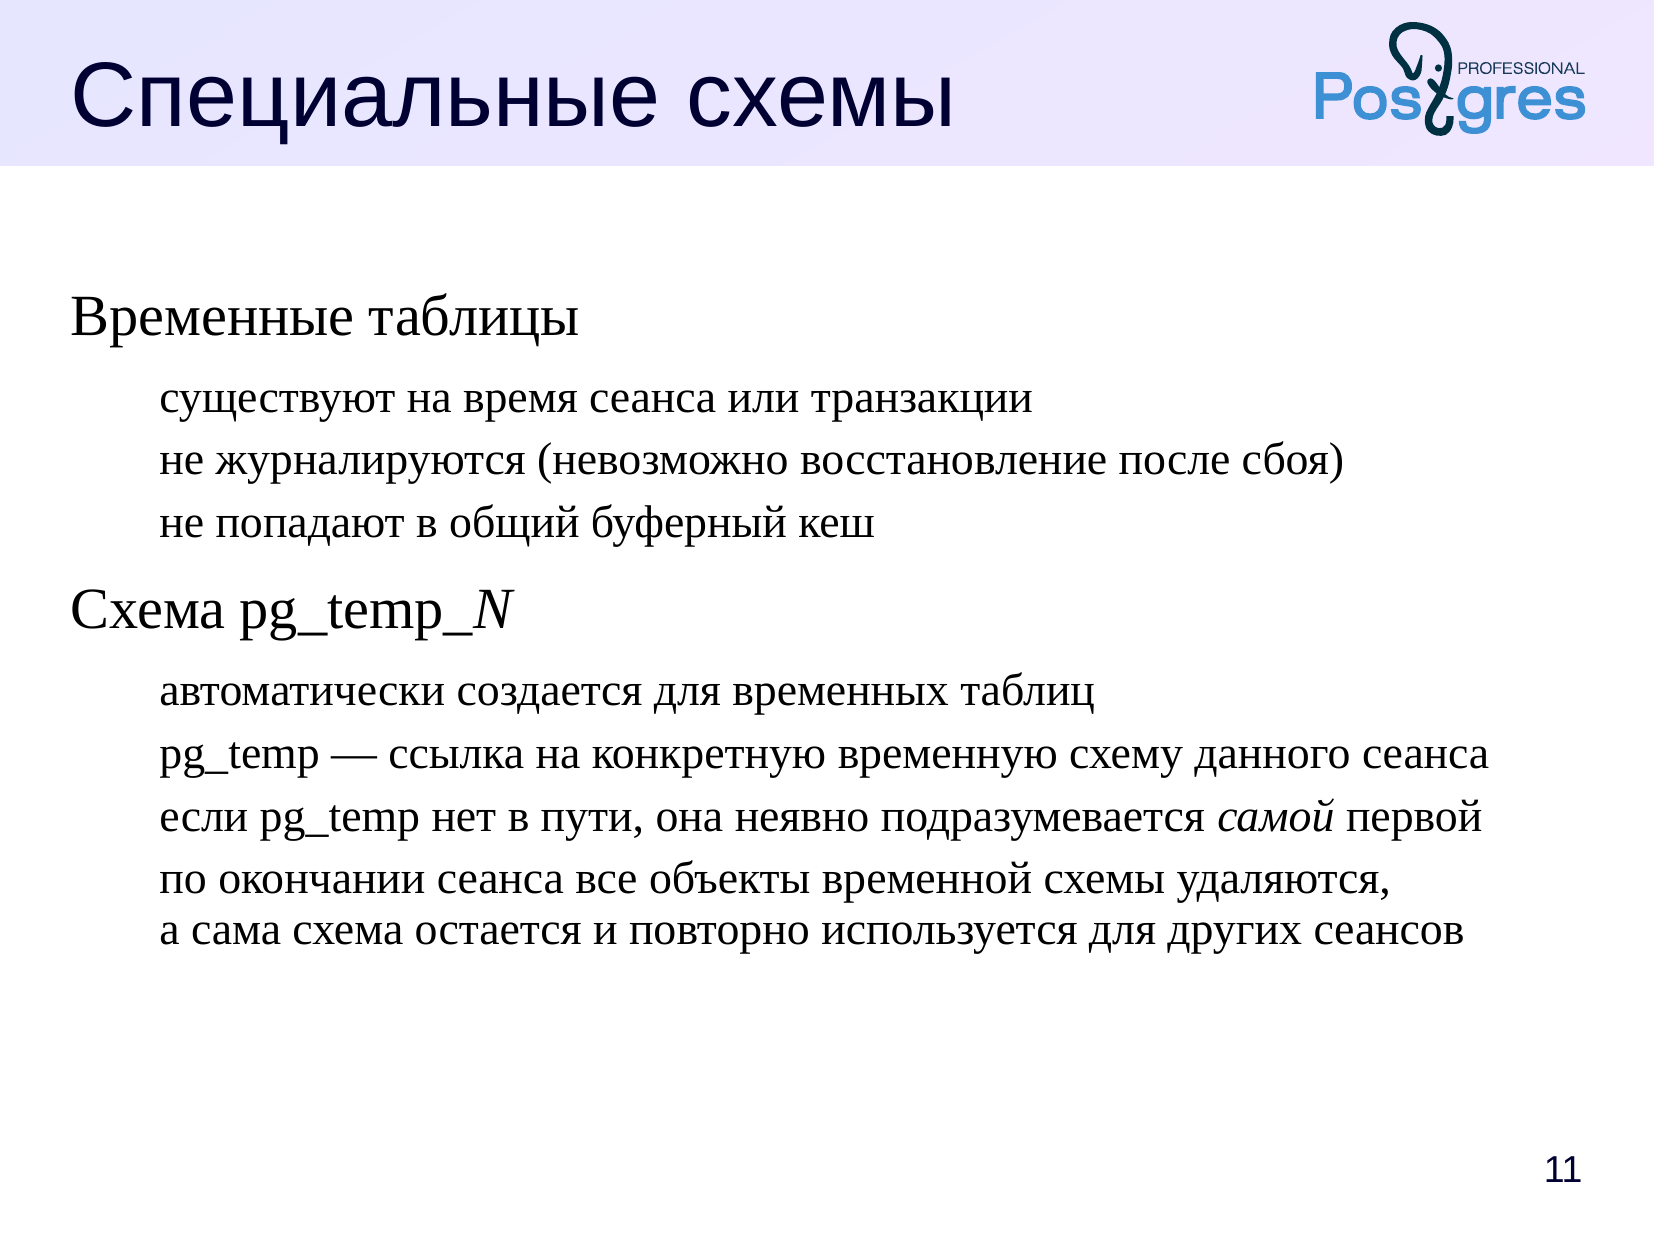

# Специальные схемы
Временные таблицы
существуют на время сеанса или транзакции
не журналируются (невозможно восстановление после сбоя)
не попадают в общий буферный кеш
Схема pg_temp_N
автоматически создается для временных таблиц
pg_temp — ссылка на конкретную временную схему данного сеанса
если pg_temp нет в пути, она неявно подразумевается самой первой
по окончании сеанса все объекты временной схемы удаляются,
а сама схема остается и повторно используется для других сеансов